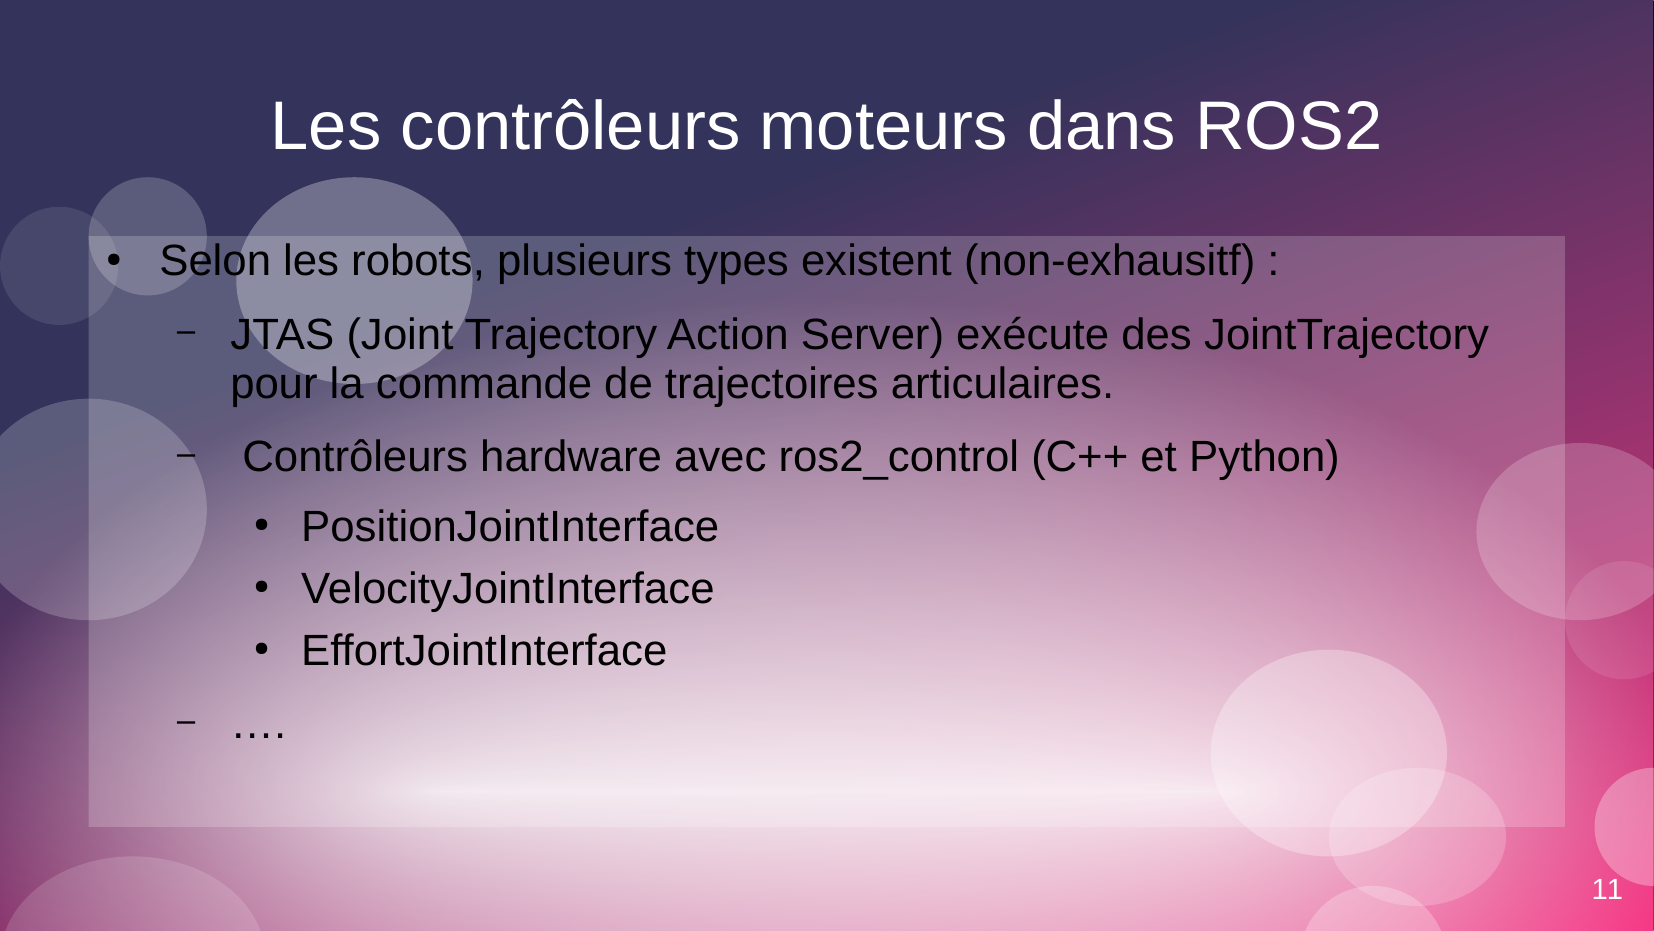

# Les contrôleurs moteurs dans ROS2
Selon les robots, plusieurs types existent (non-exhausitf) :
JTAS (Joint Trajectory Action Server) exécute des JointTrajectory pour la commande de trajectoires articulaires.
 Contrôleurs hardware avec ros2_control (C++ et Python)
PositionJointInterface
VelocityJointInterface
EffortJointInterface
….